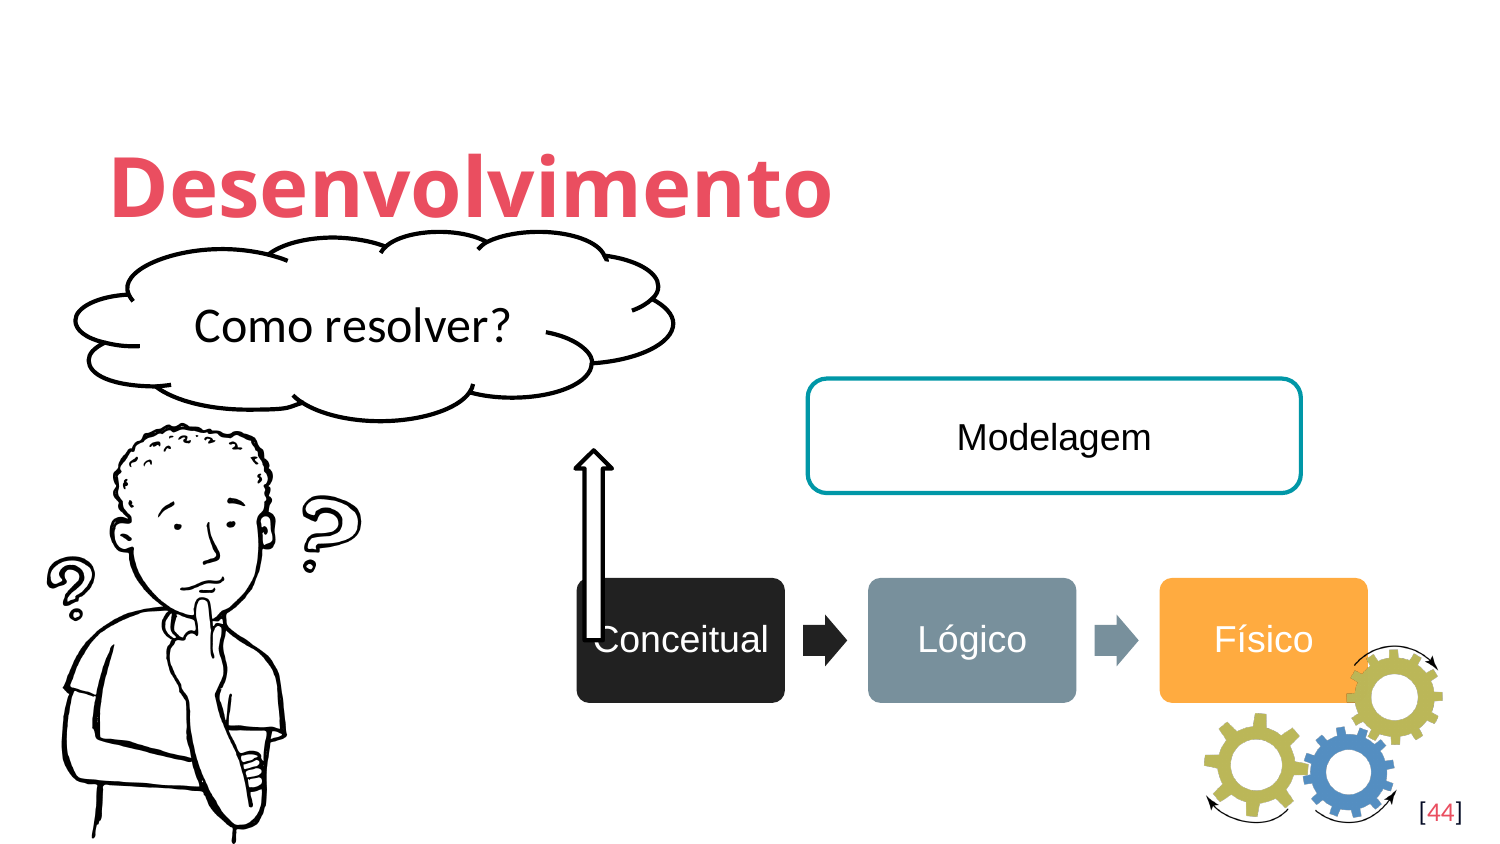

Desenvolvimento
Como resolver?
Modelagem
Conceitual
Lógico
Físico